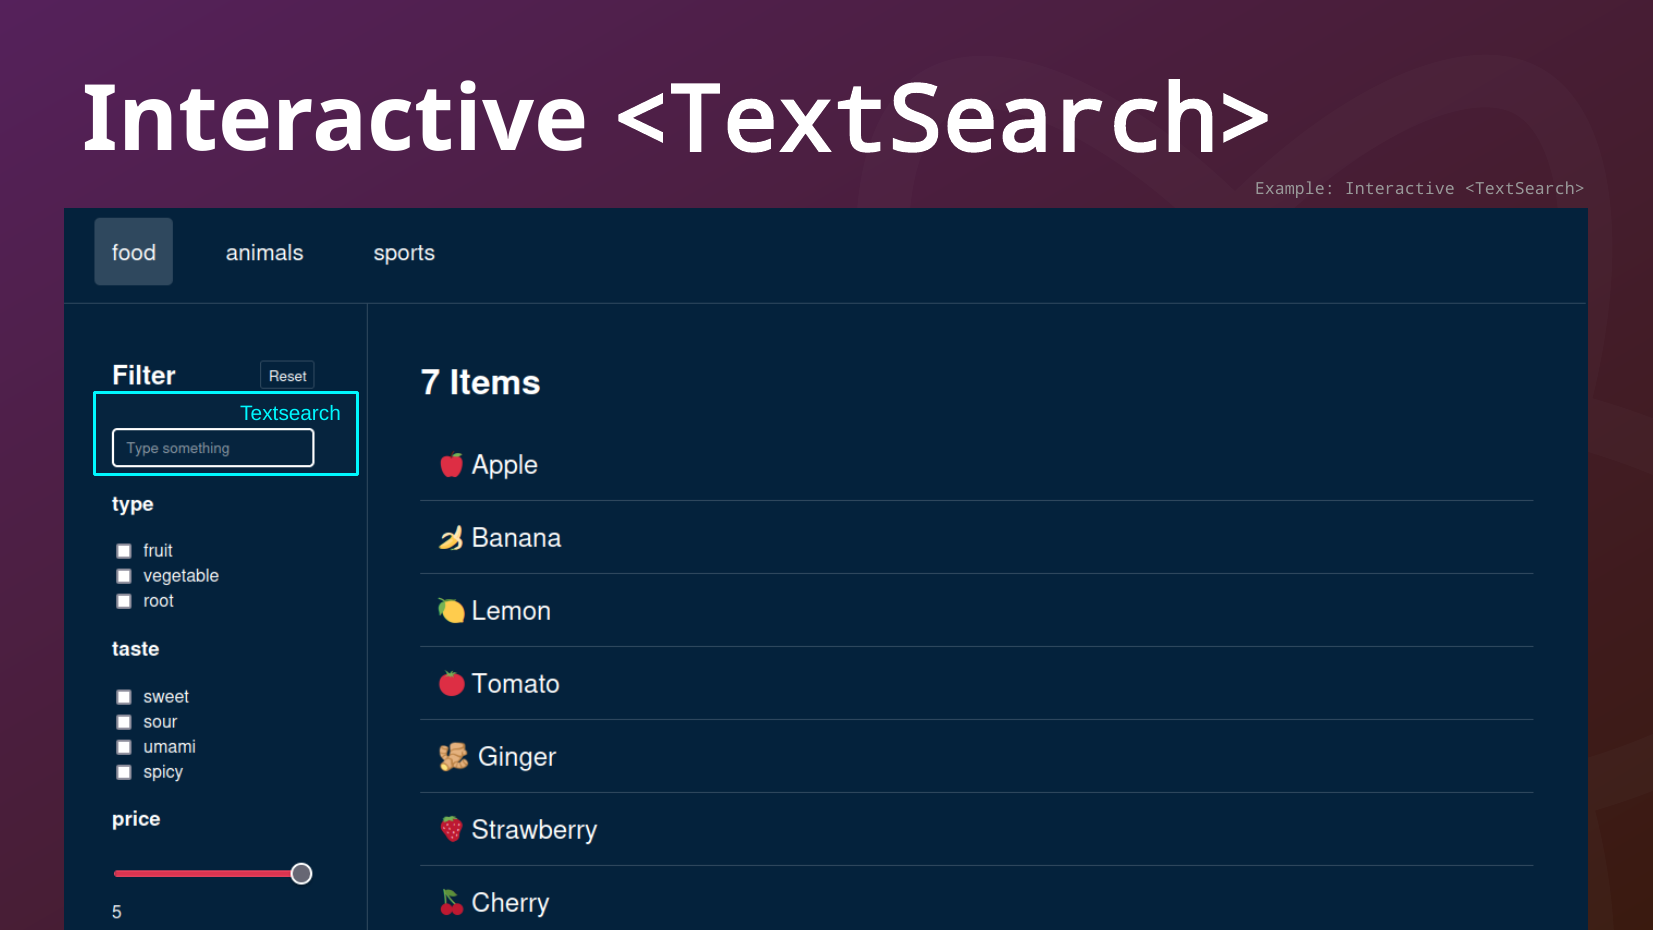

# Interactive <TextSearch>
Example: Interactive <TextSearch>
Textsearch